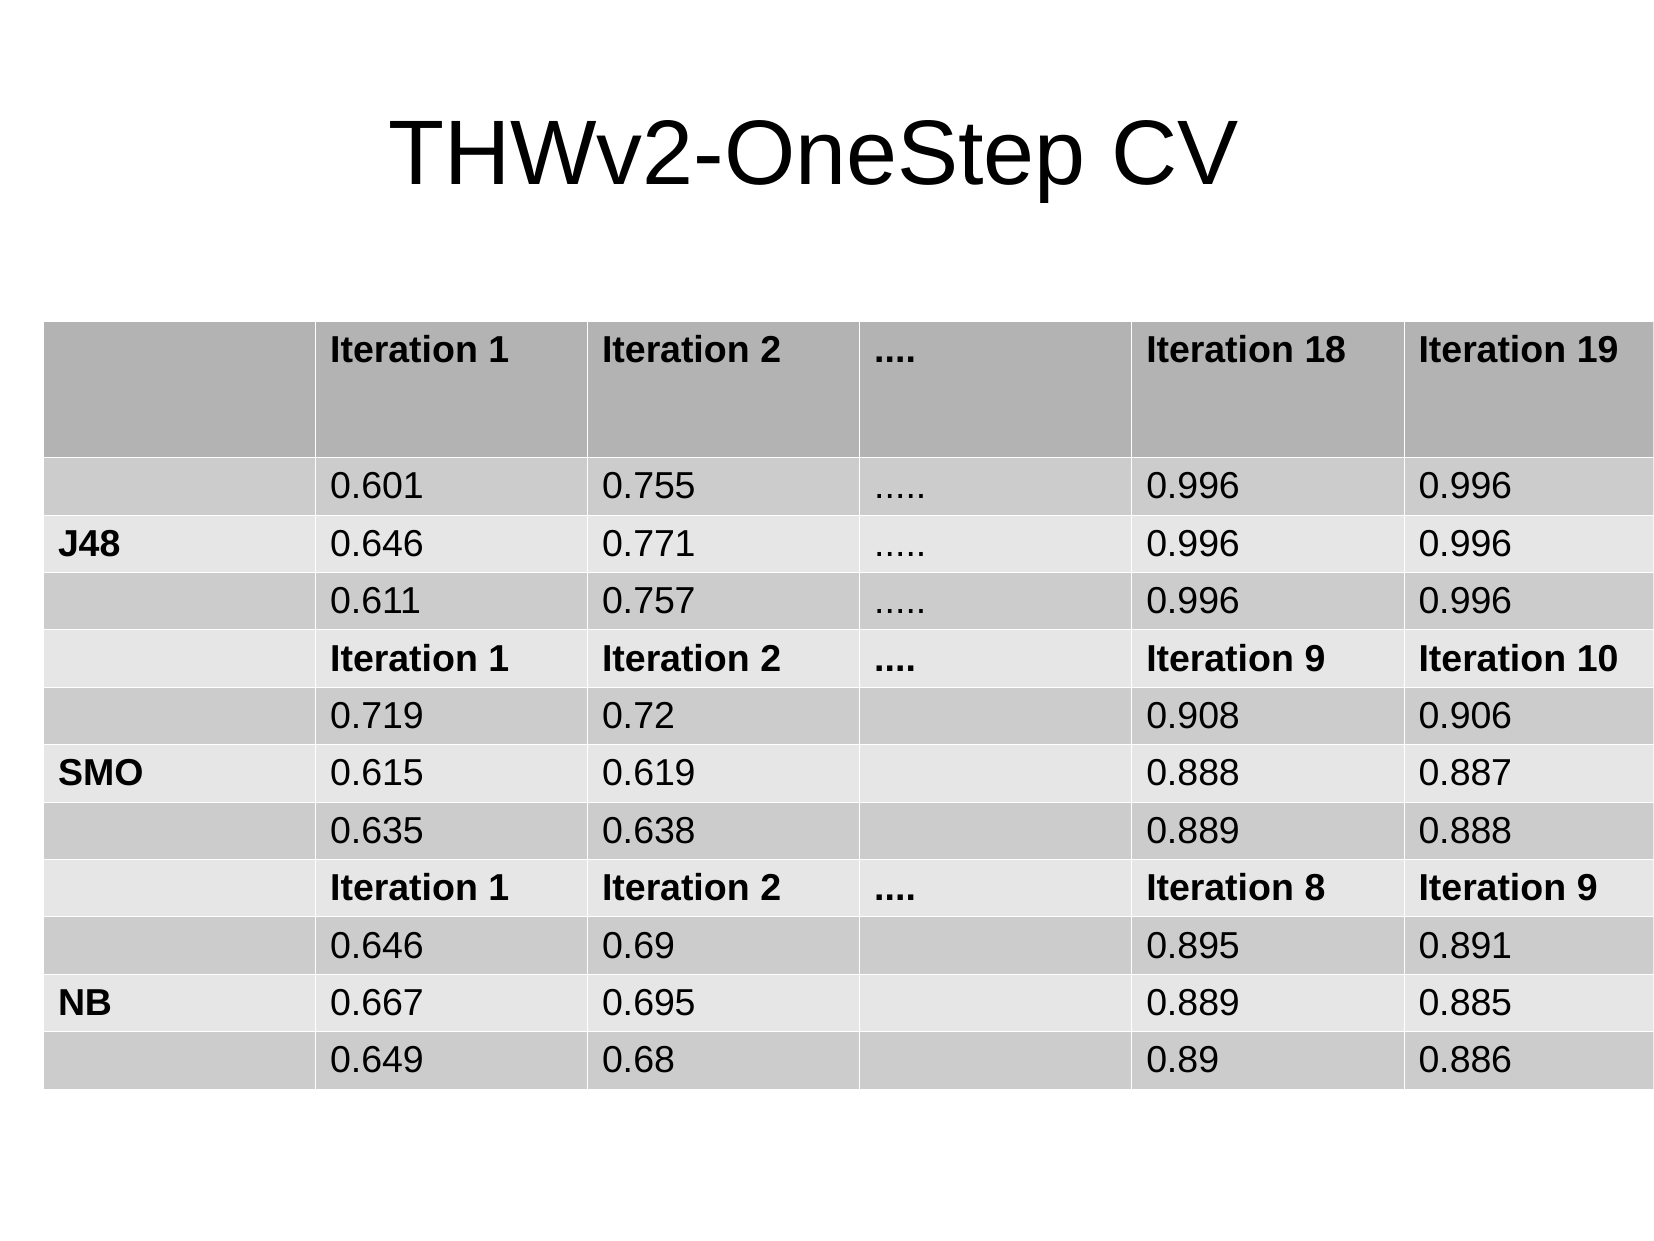

# THWv2-OneStep CV
| | Iteration 1 | Iteration 2 | .... | Iteration 18 | Iteration 19 |
| --- | --- | --- | --- | --- | --- |
| | 0.601 | 0.755 | ..... | 0.996 | 0.996 |
| J48 | 0.646 | 0.771 | ..... | 0.996 | 0.996 |
| | 0.611 | 0.757 | ..... | 0.996 | 0.996 |
| | Iteration 1 | Iteration 2 | .... | Iteration 9 | Iteration 10 |
| | 0.719 | 0.72 | | 0.908 | 0.906 |
| SMO | 0.615 | 0.619 | | 0.888 | 0.887 |
| | 0.635 | 0.638 | | 0.889 | 0.888 |
| | Iteration 1 | Iteration 2 | .... | Iteration 8 | Iteration 9 |
| | 0.646 | 0.69 | | 0.895 | 0.891 |
| NB | 0.667 | 0.695 | | 0.889 | 0.885 |
| | 0.649 | 0.68 | | 0.89 | 0.886 |